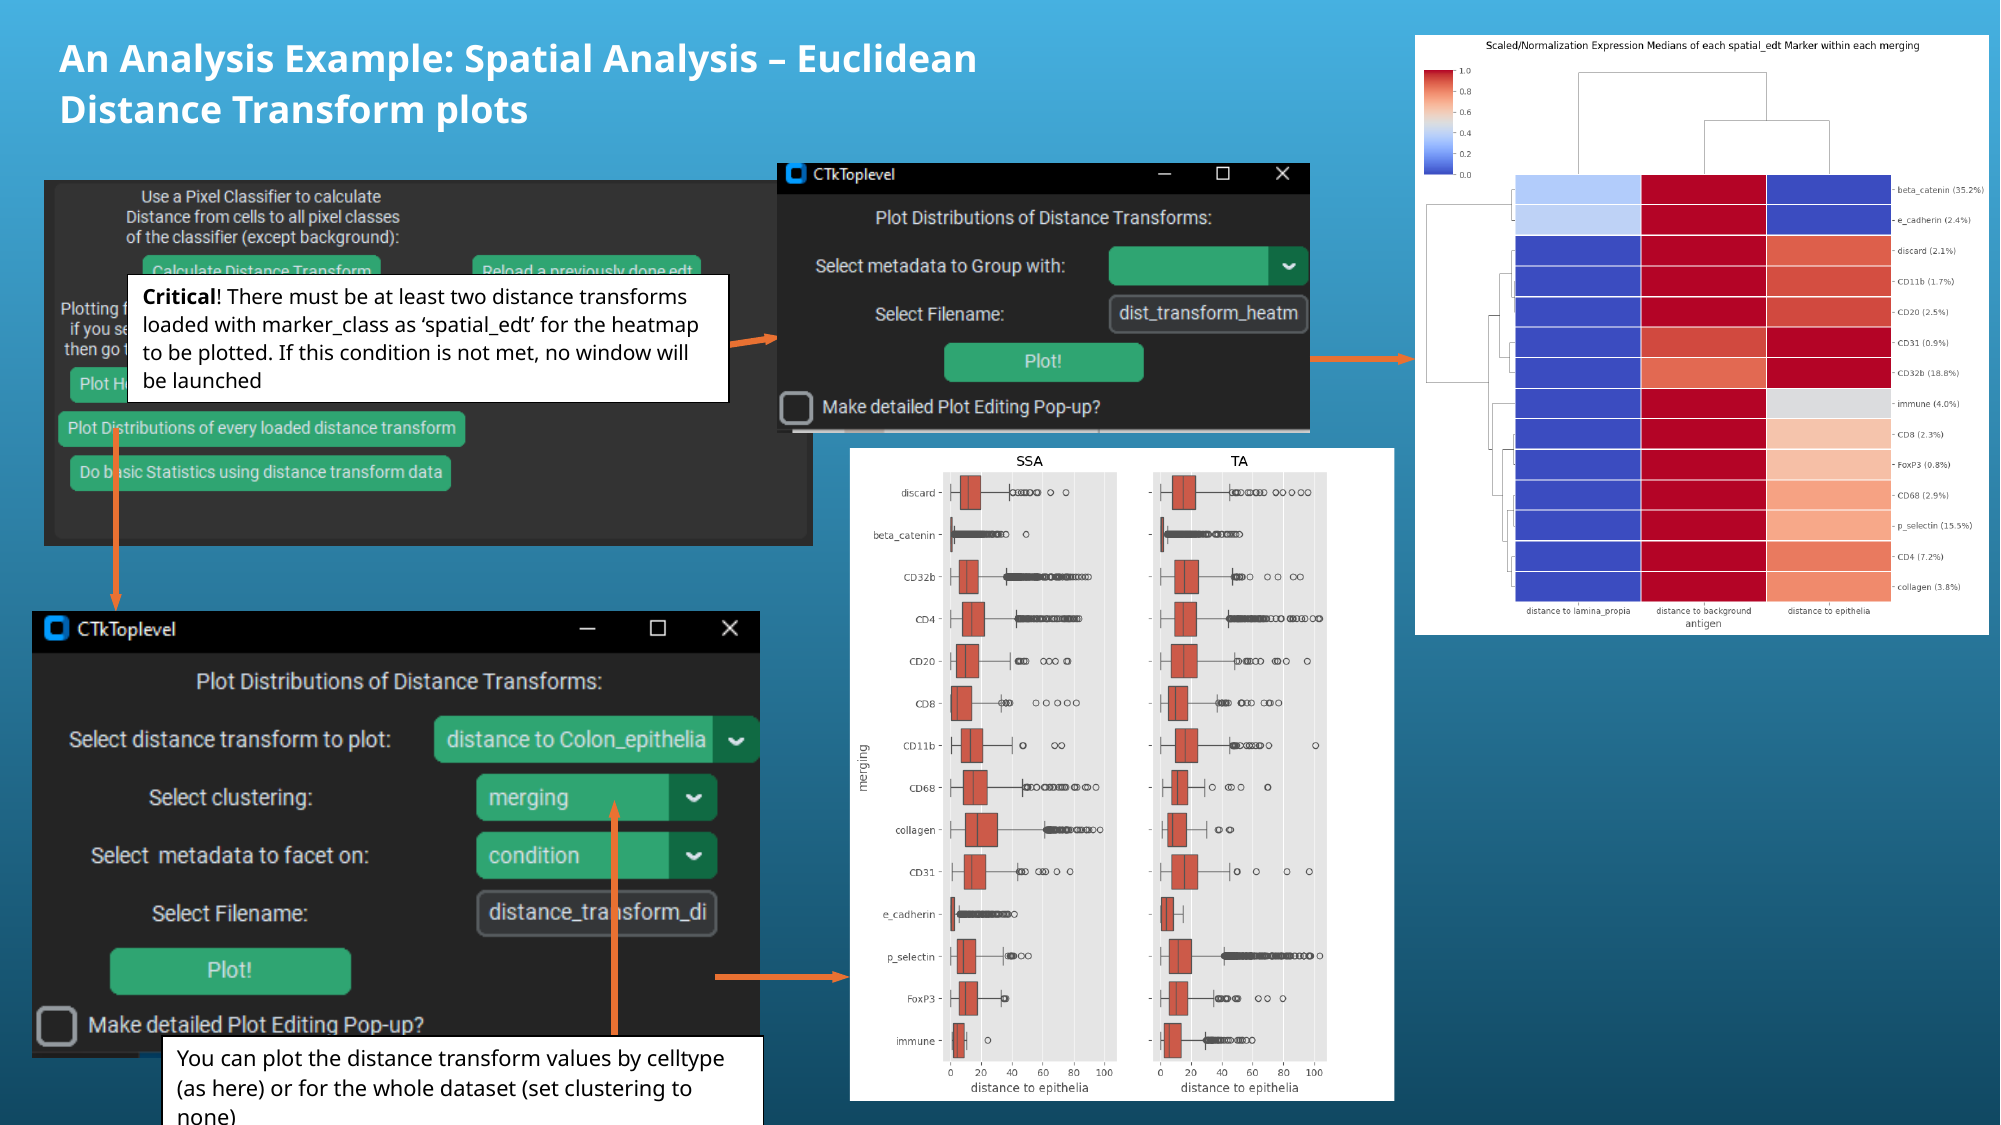

An Analysis Example: Spatial Analysis – Euclidean Distance Transform plots
Critical! There must be at least two distance transforms loaded with marker_class as ‘spatial_edt’ for the heatmap to be plotted. If this condition is not met, no window will be launched
You can plot the distance transform values by celltype (as here) or for the whole dataset (set clustering to none)